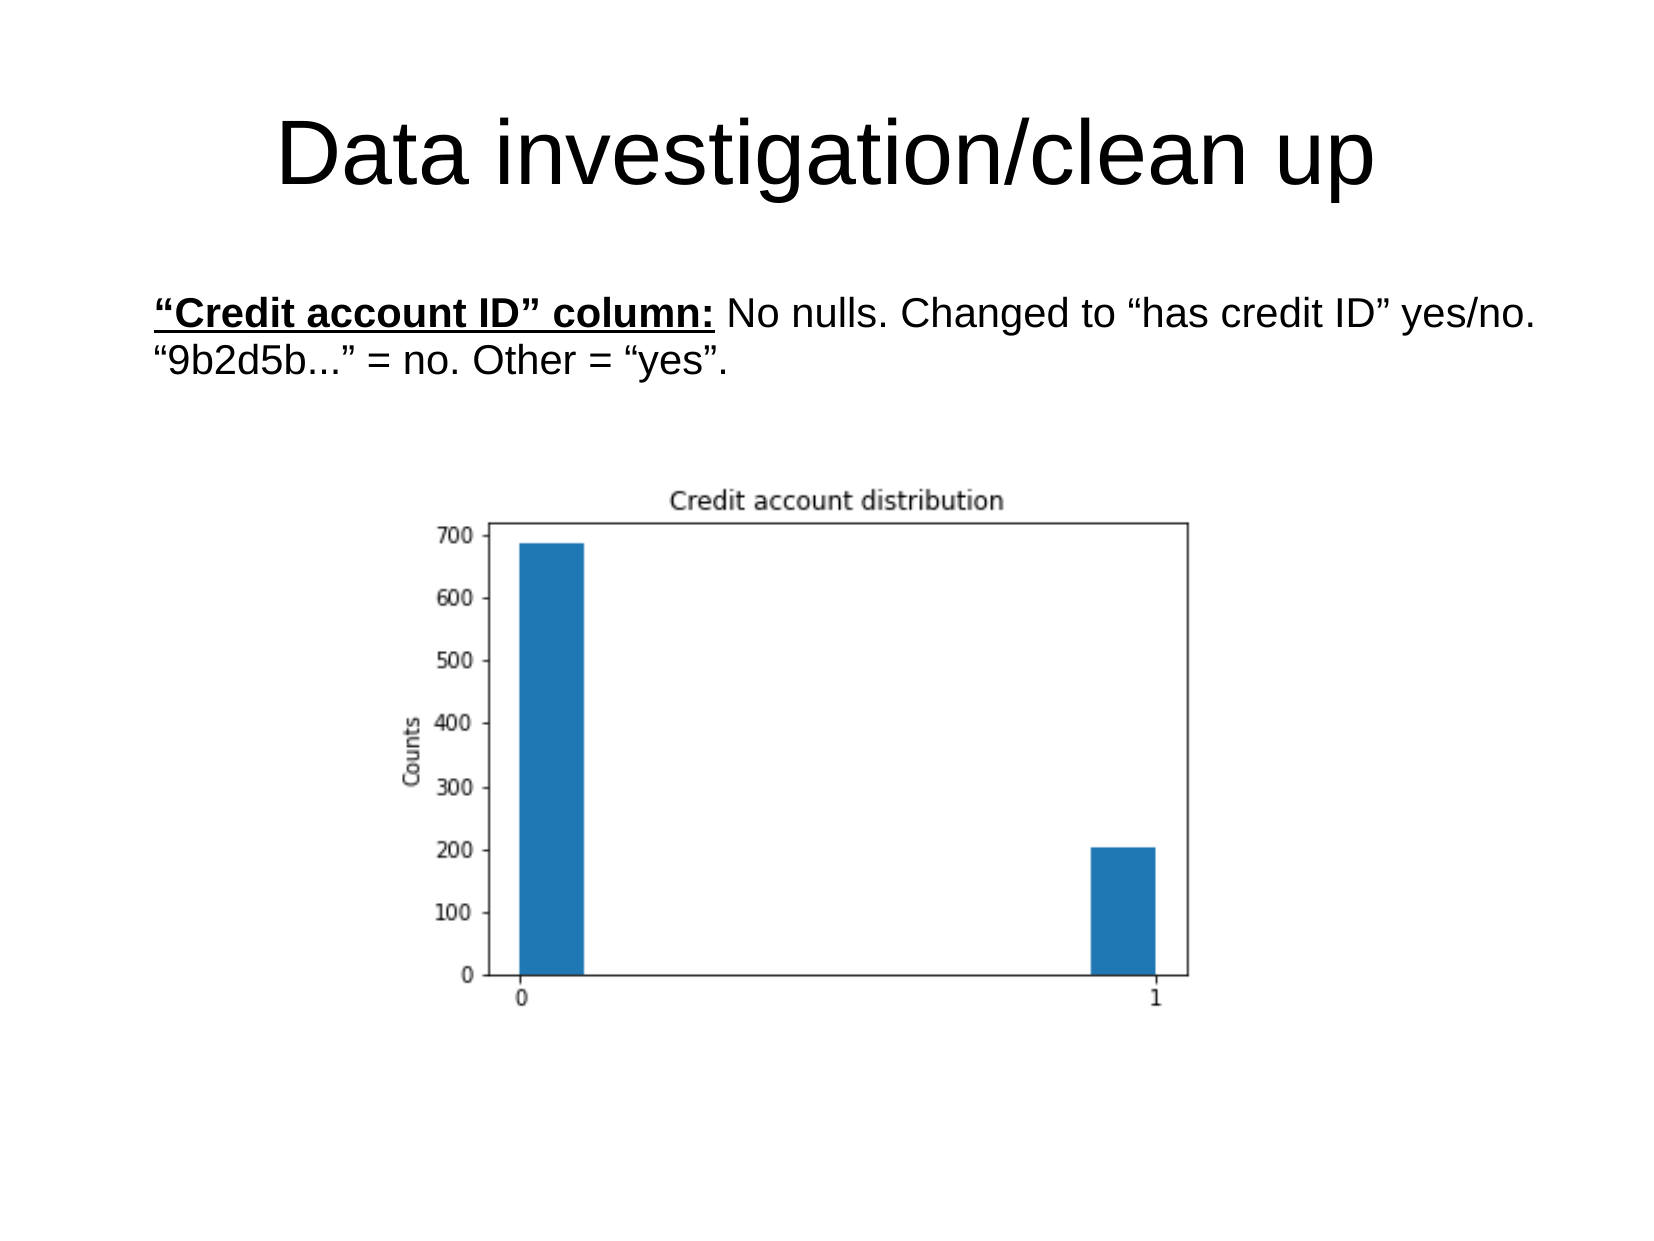

# Data investigation/clean up
“Credit account ID” column: No nulls. Changed to “has credit ID” yes/no.
“9b2d5b...” = no. Other = “yes”.